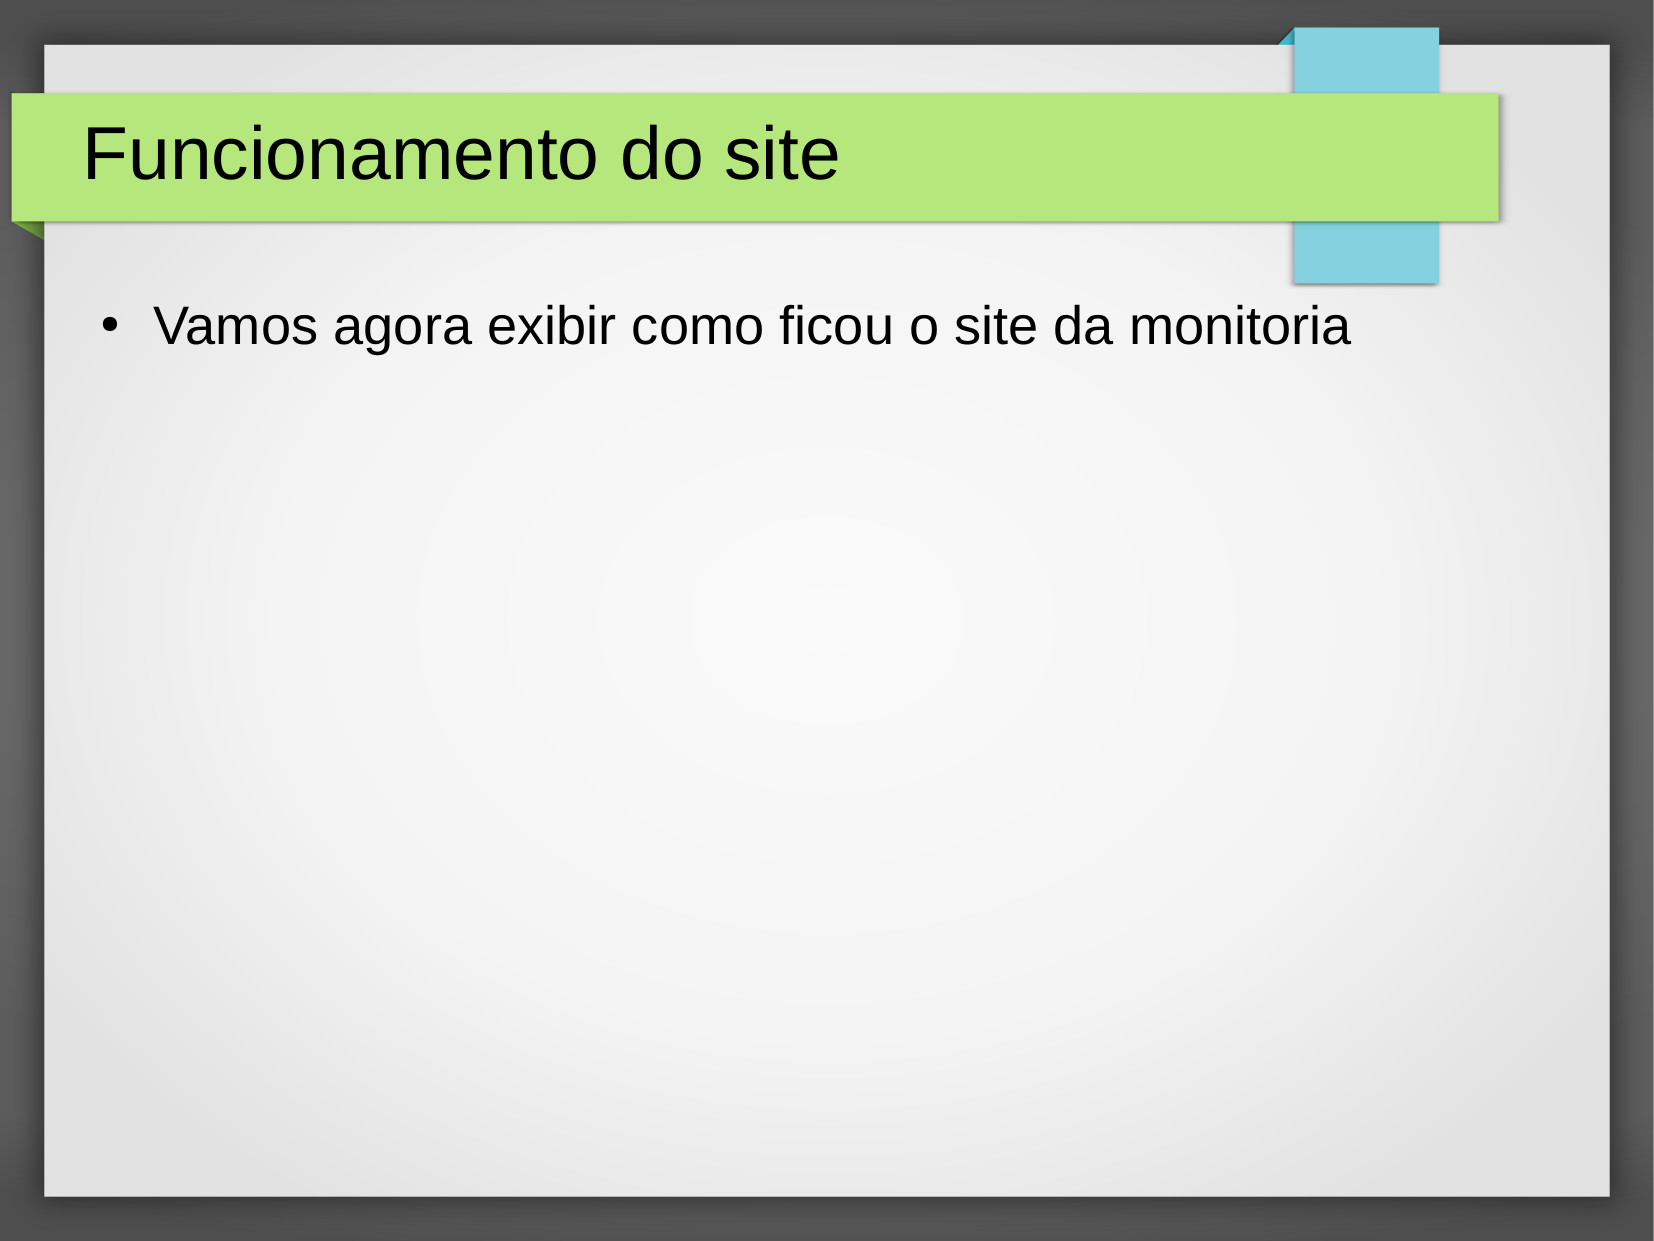

# Funcionamento do site
Vamos agora exibir como ficou o site da monitoria